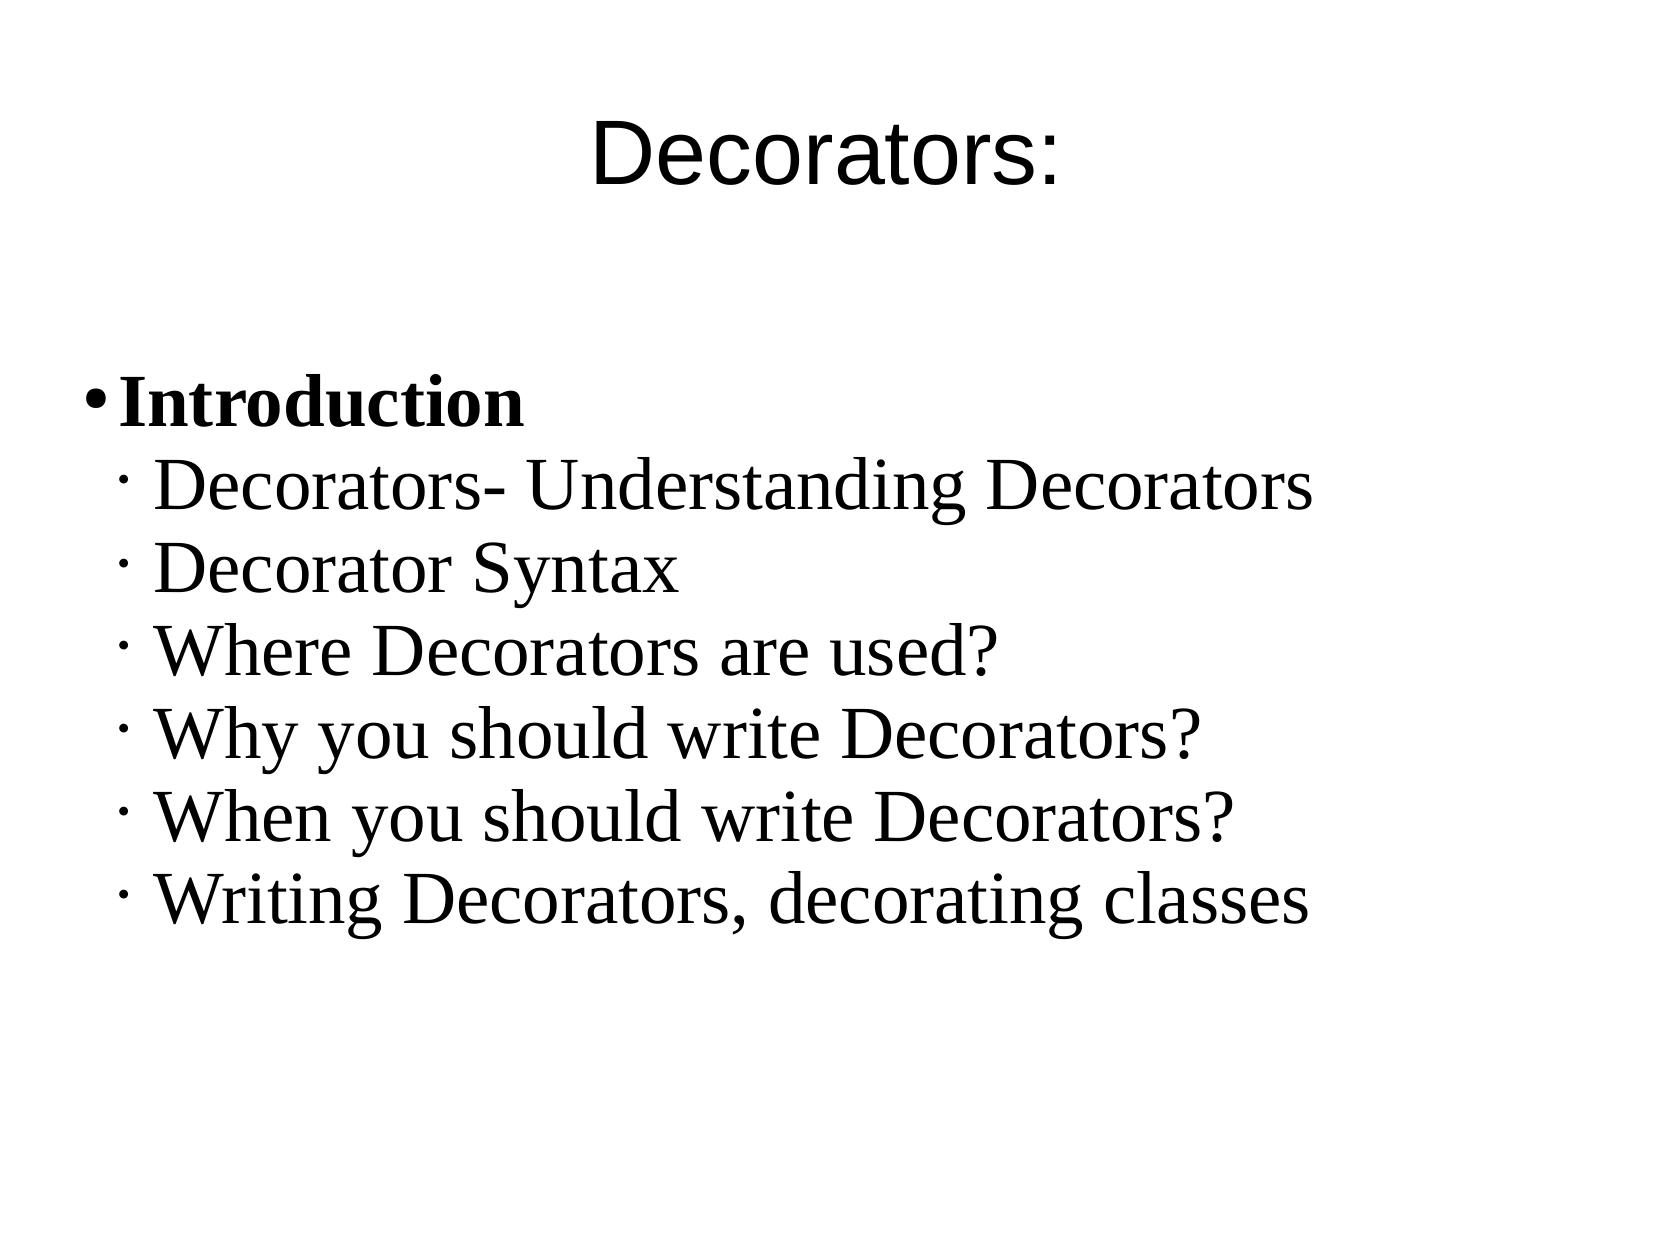

# Decorators:
Introduction
Decorators- Understanding Decorators
Decorator Syntax
Where Decorators are used?
Why you should write Decorators?
When you should write Decorators?
Writing Decorators, decorating classes